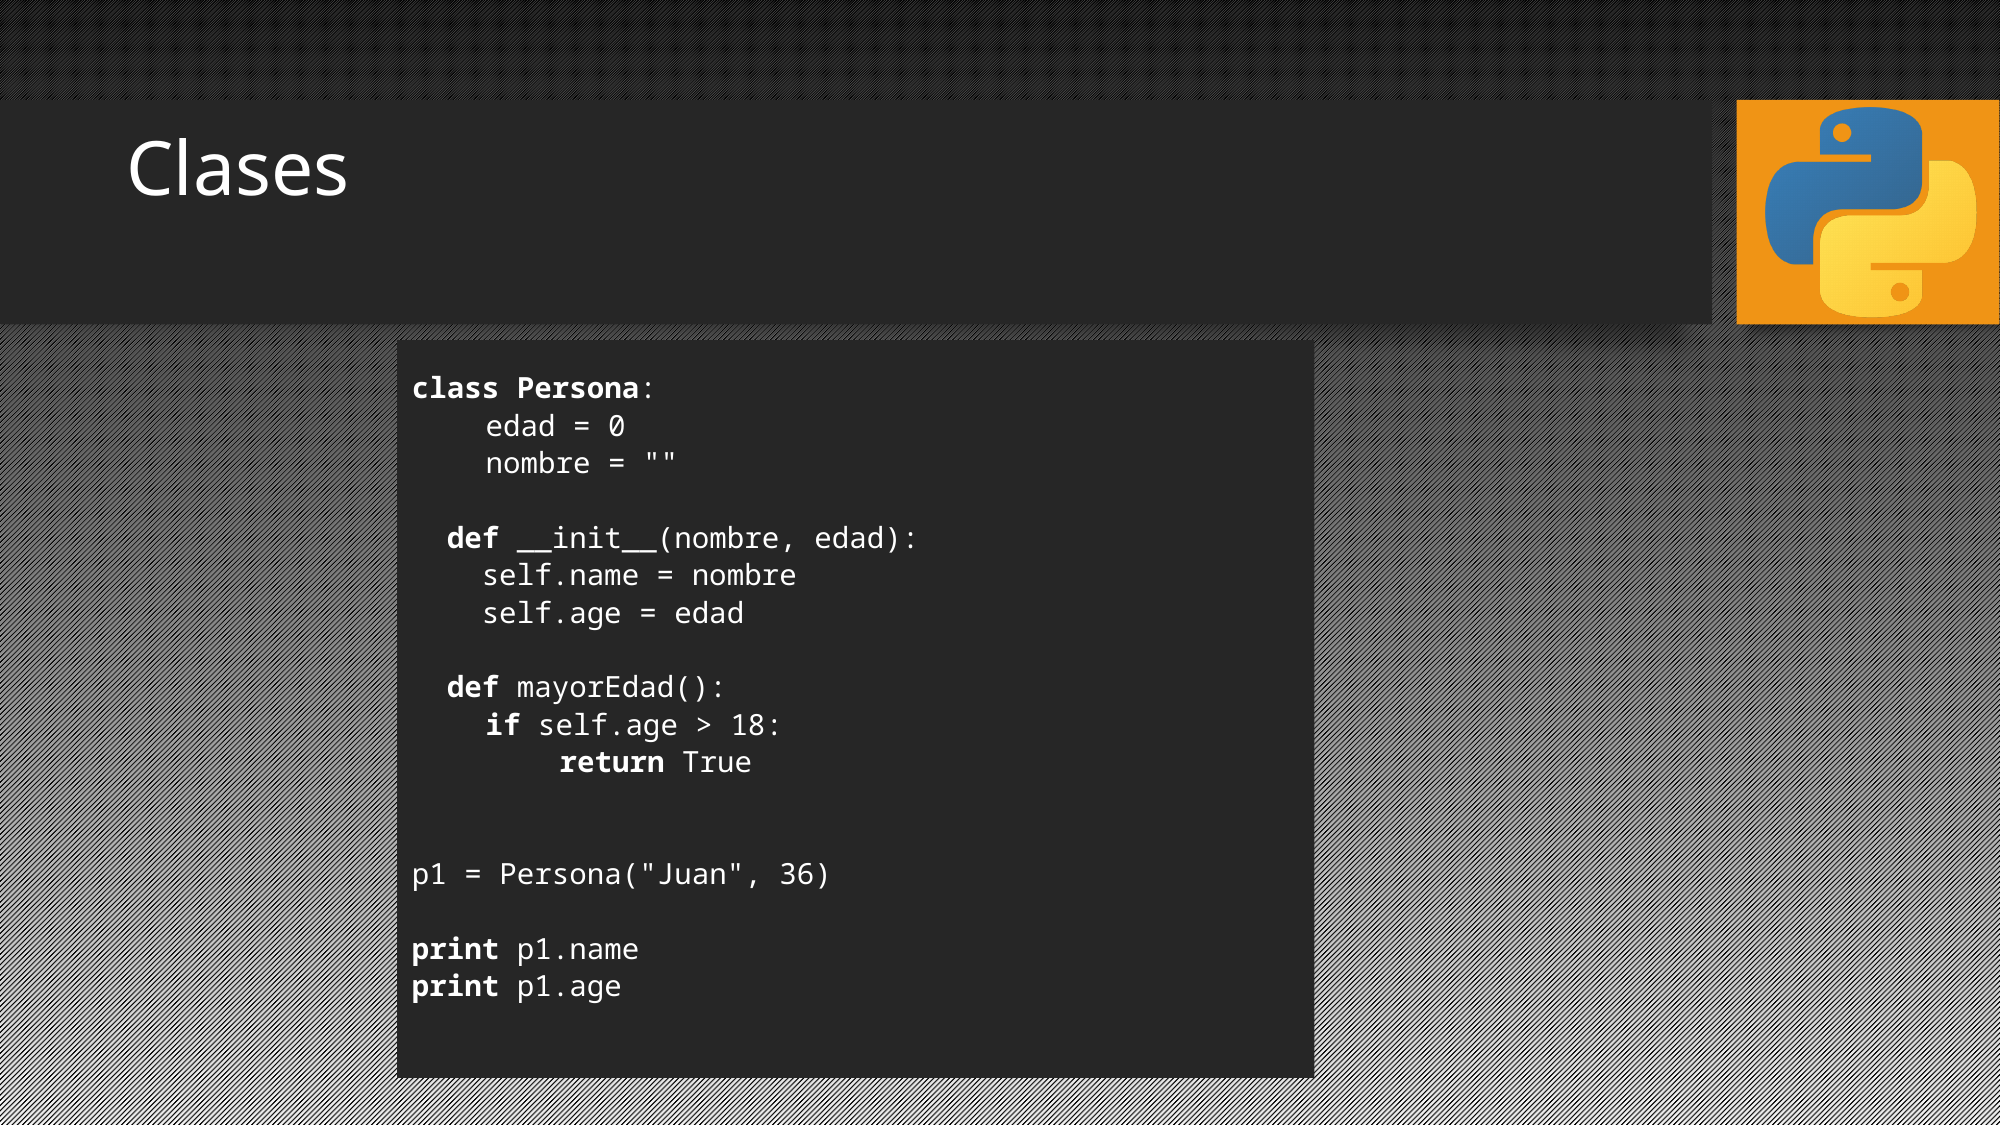

# Clases
class Persona:
	edad = 0
	nombre = ""
 def __init__(nombre, edad):
 self.name = nombre
 self.age = edad
 def mayorEdad():
 	if self.age > 18:
 		return True
p1 = Persona("Juan", 36)
print p1.name
print p1.age